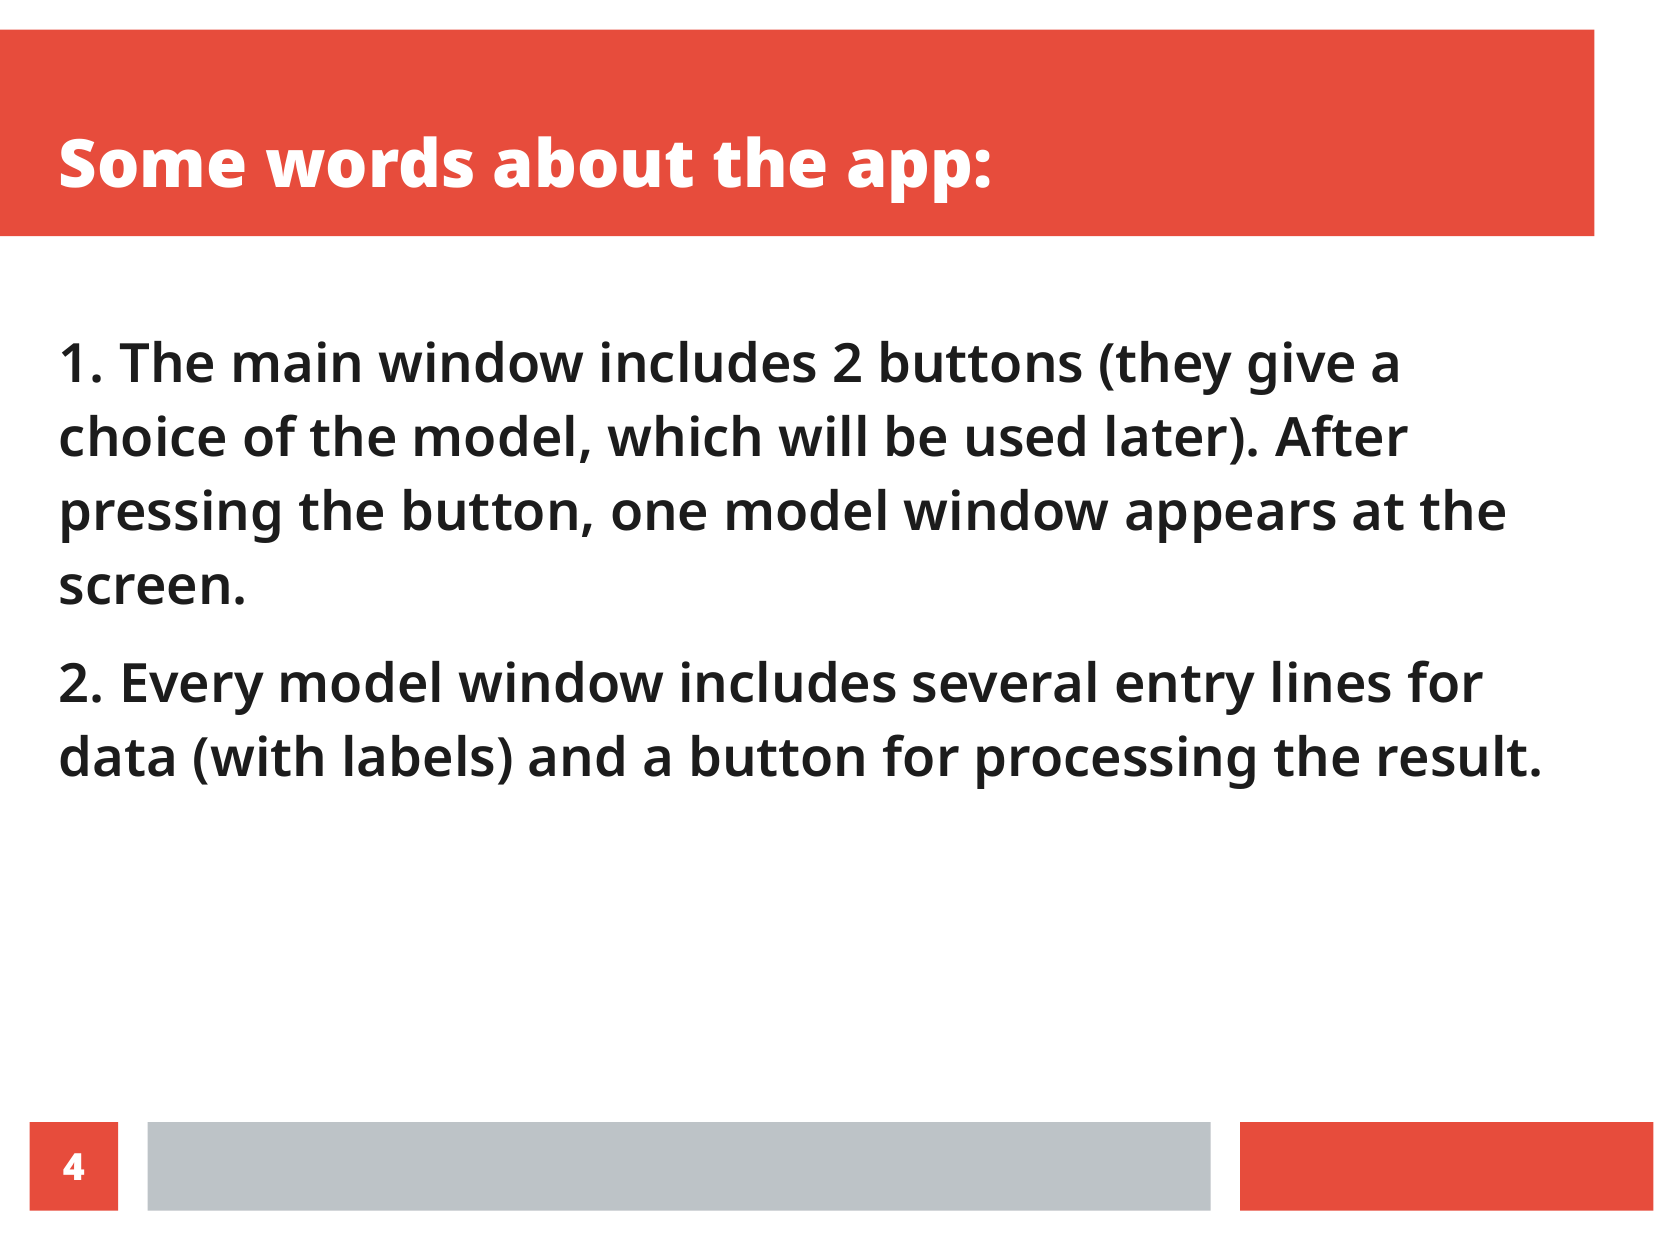

# Some words about the app:
1. The main window includes 2 buttons (they give a choice of the model, which will be used later). After pressing the button, one model window appears at the screen.
2. Every model window includes several entry lines for data (with labels) and a button for processing the result.
4